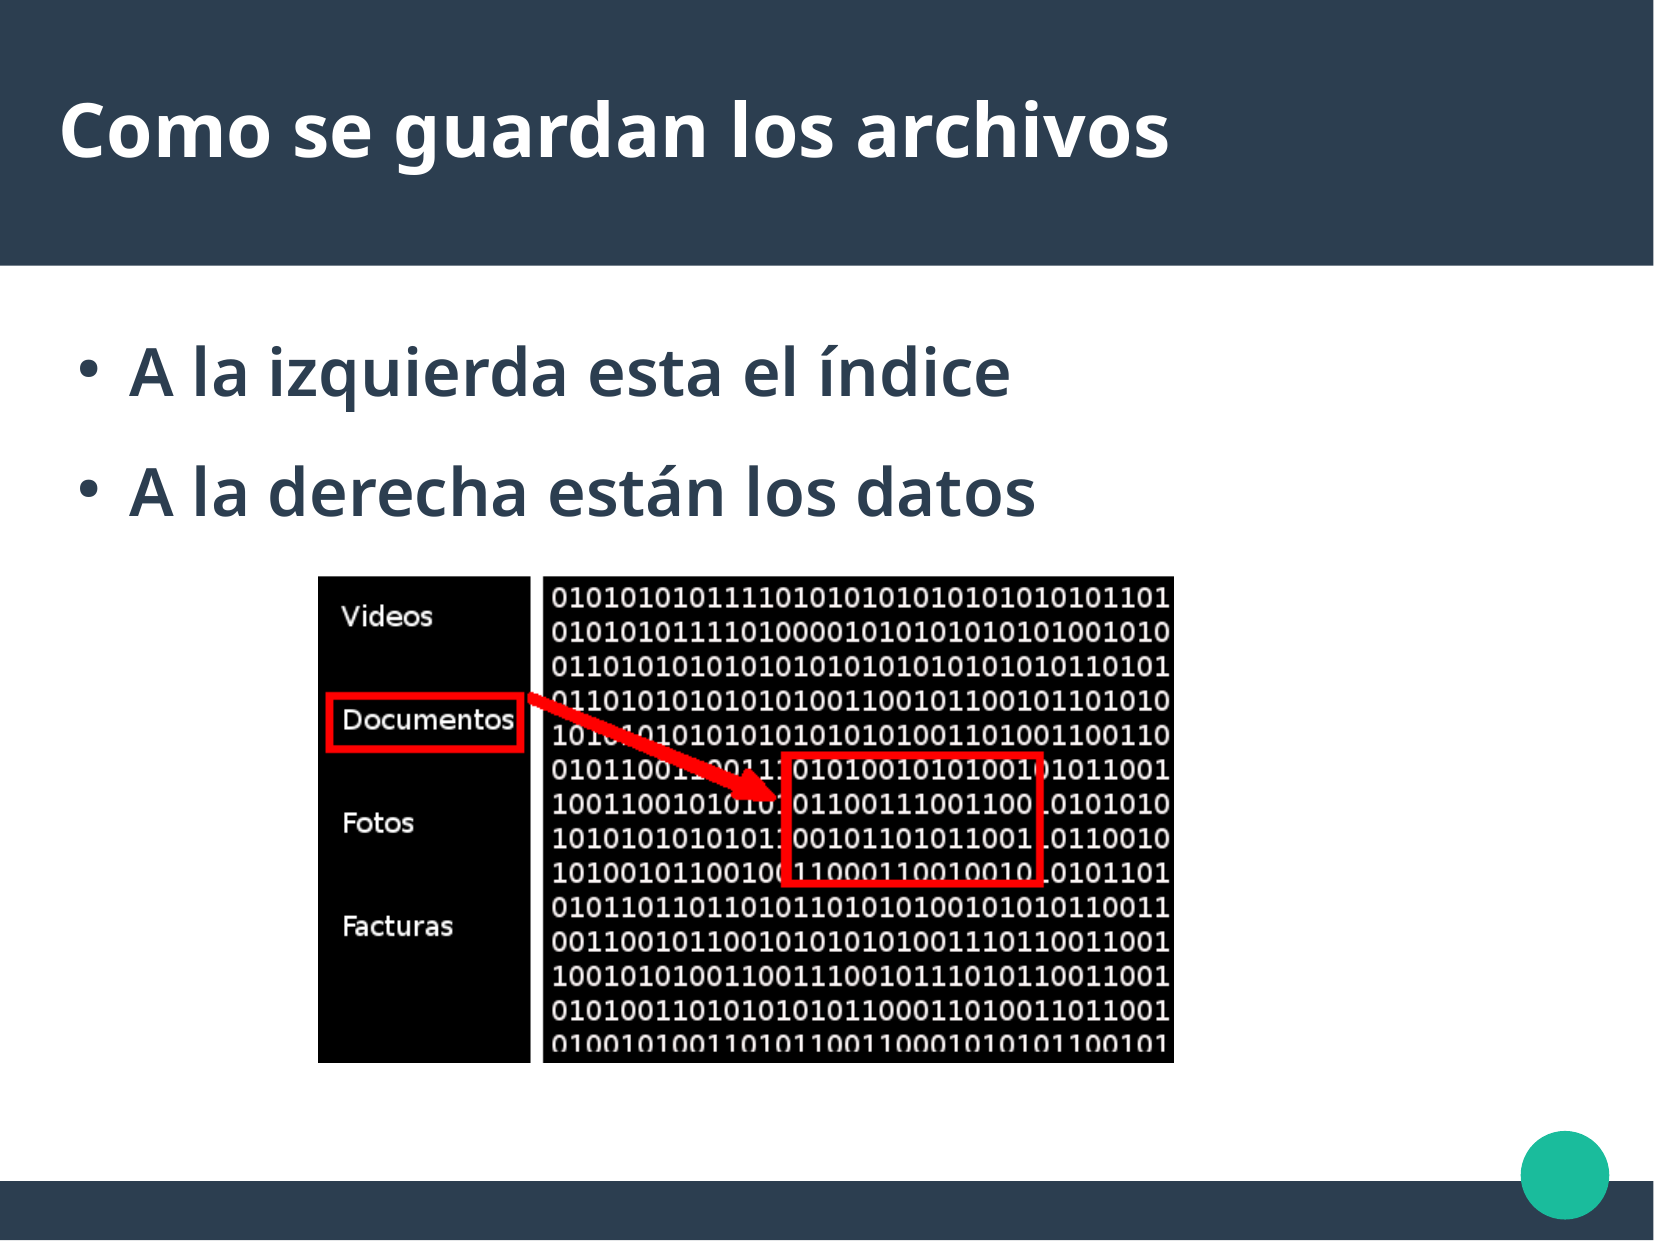

# Como se guardan los archivos
A la izquierda esta el índice
A la derecha están los datos